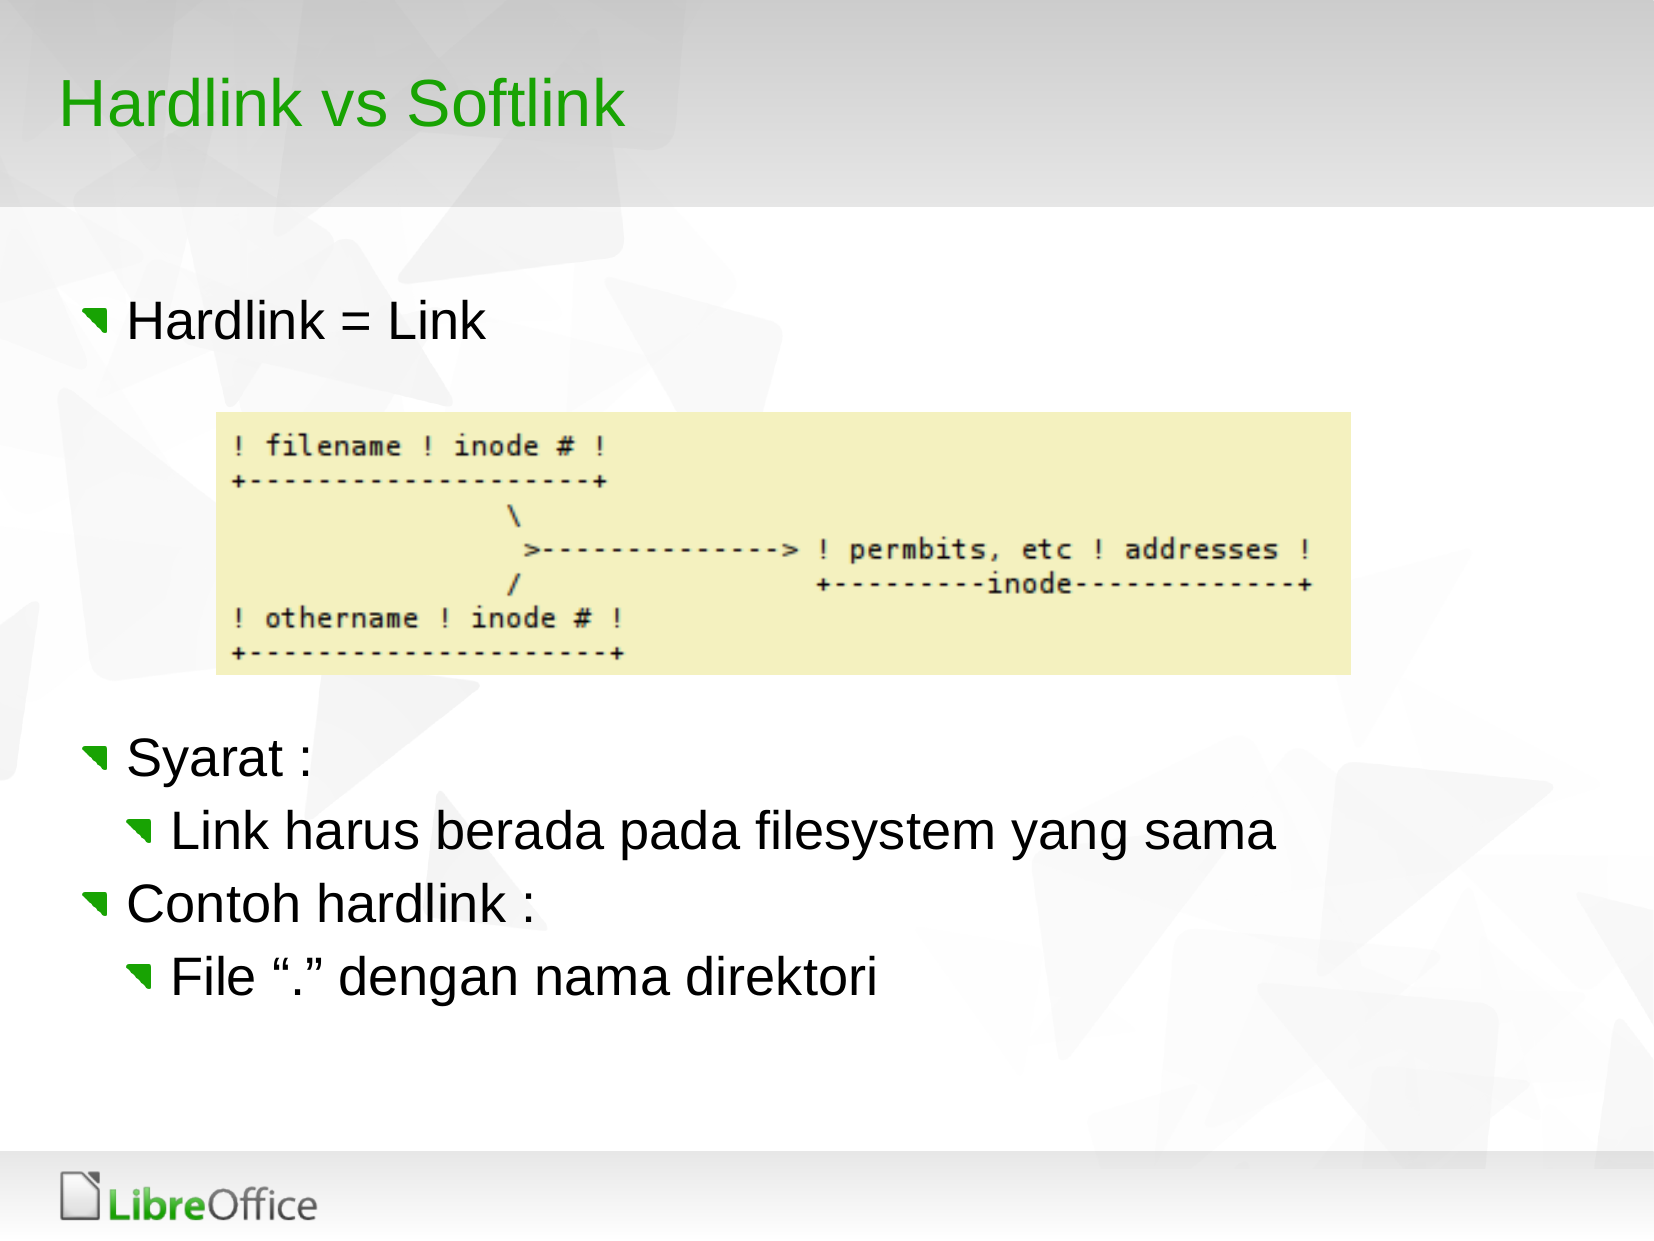

# Hardlink vs Softlink
Hardlink = Link
Syarat :
Link harus berada pada filesystem yang sama
Contoh hardlink :
File “.” dengan nama direktori